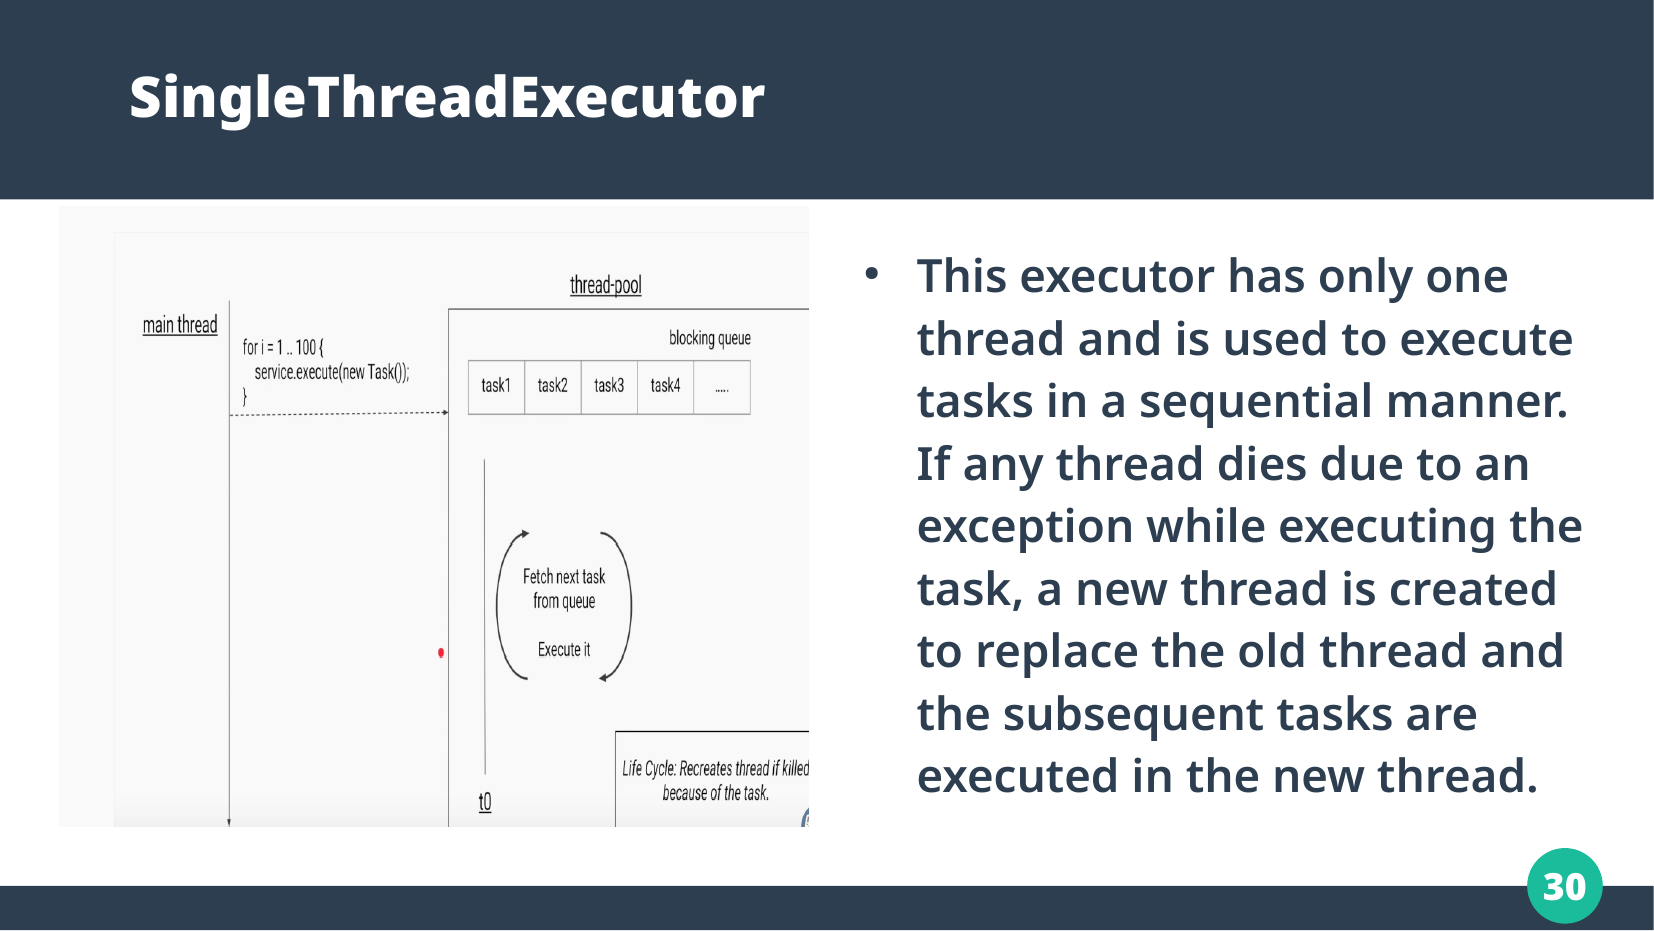

# SingleThreadExecutor
This executor has only one thread and is used to execute tasks in a sequential manner. If any thread dies due to an exception while executing the task, a new thread is created to replace the old thread and the subsequent tasks are executed in the new thread.